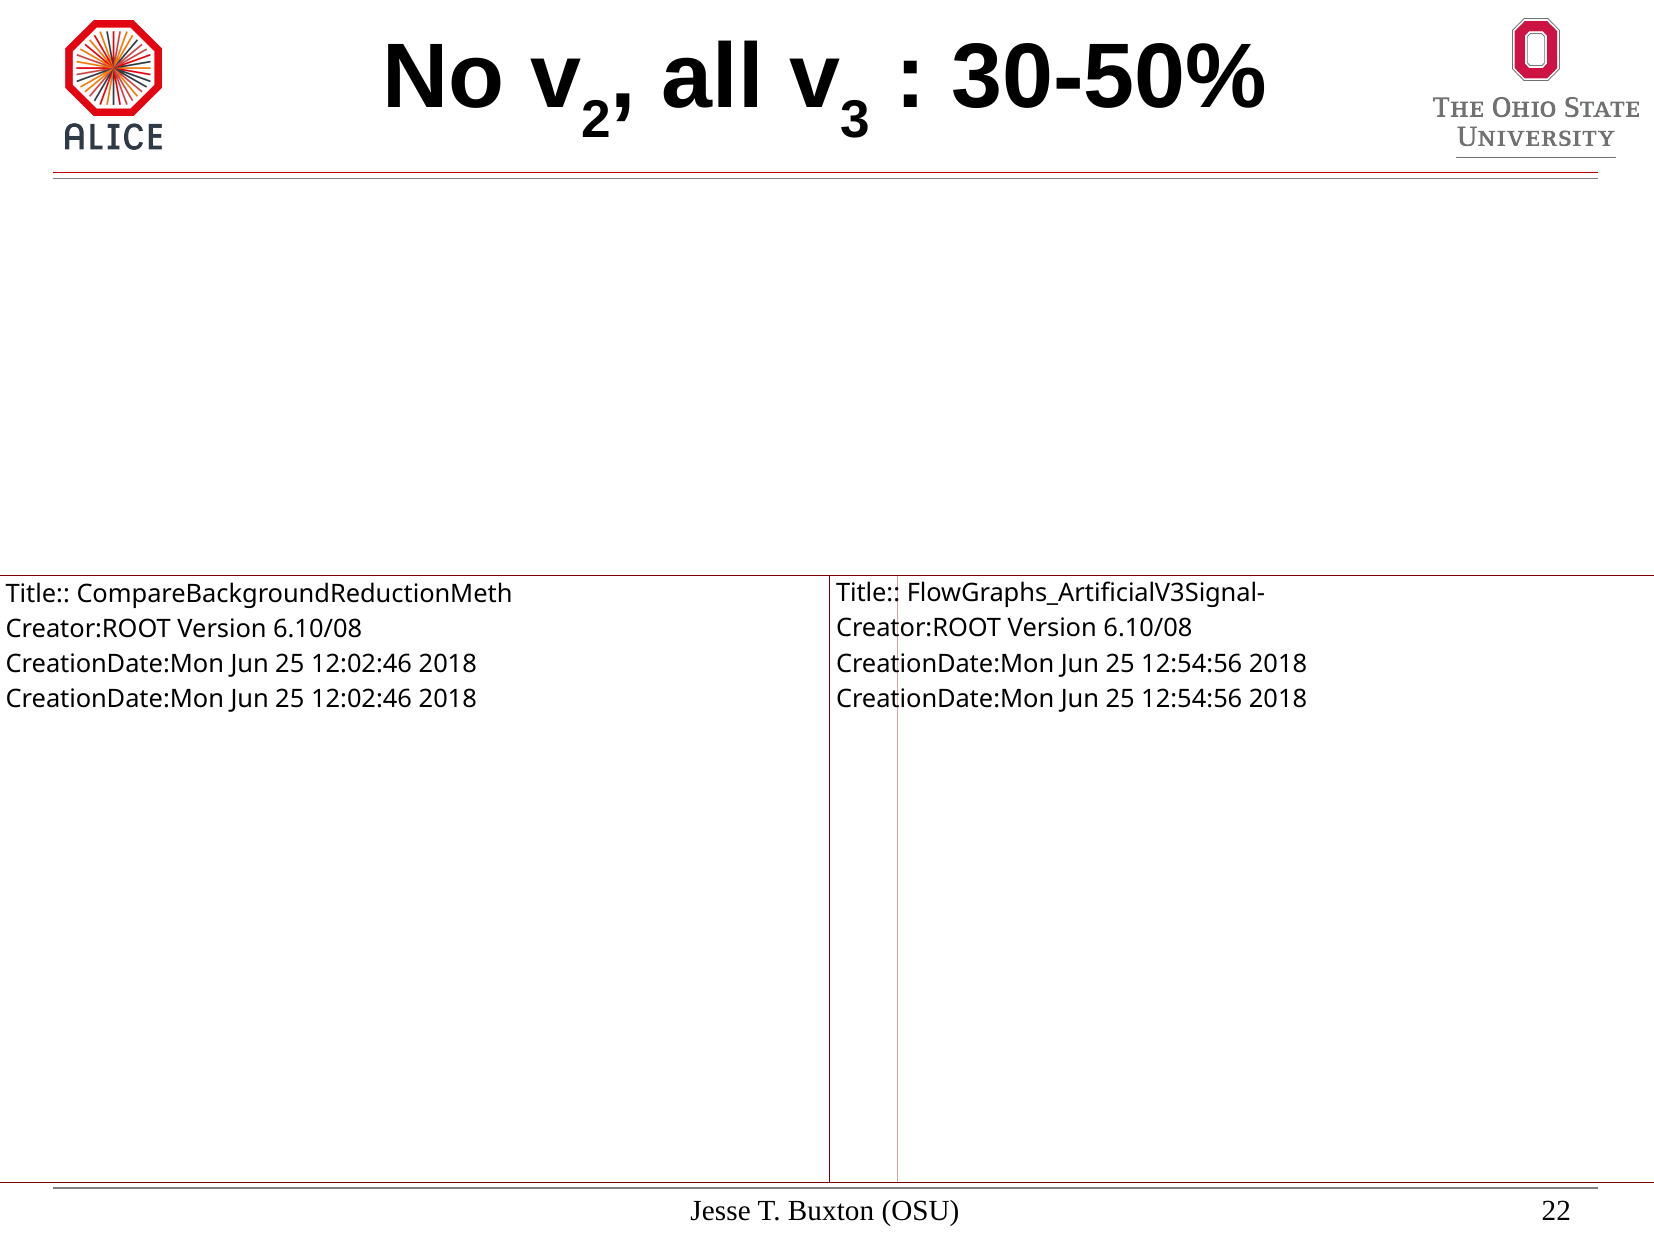

# No v2, all v3 : 30-50%
Jesse T. Buxton (OSU)
22